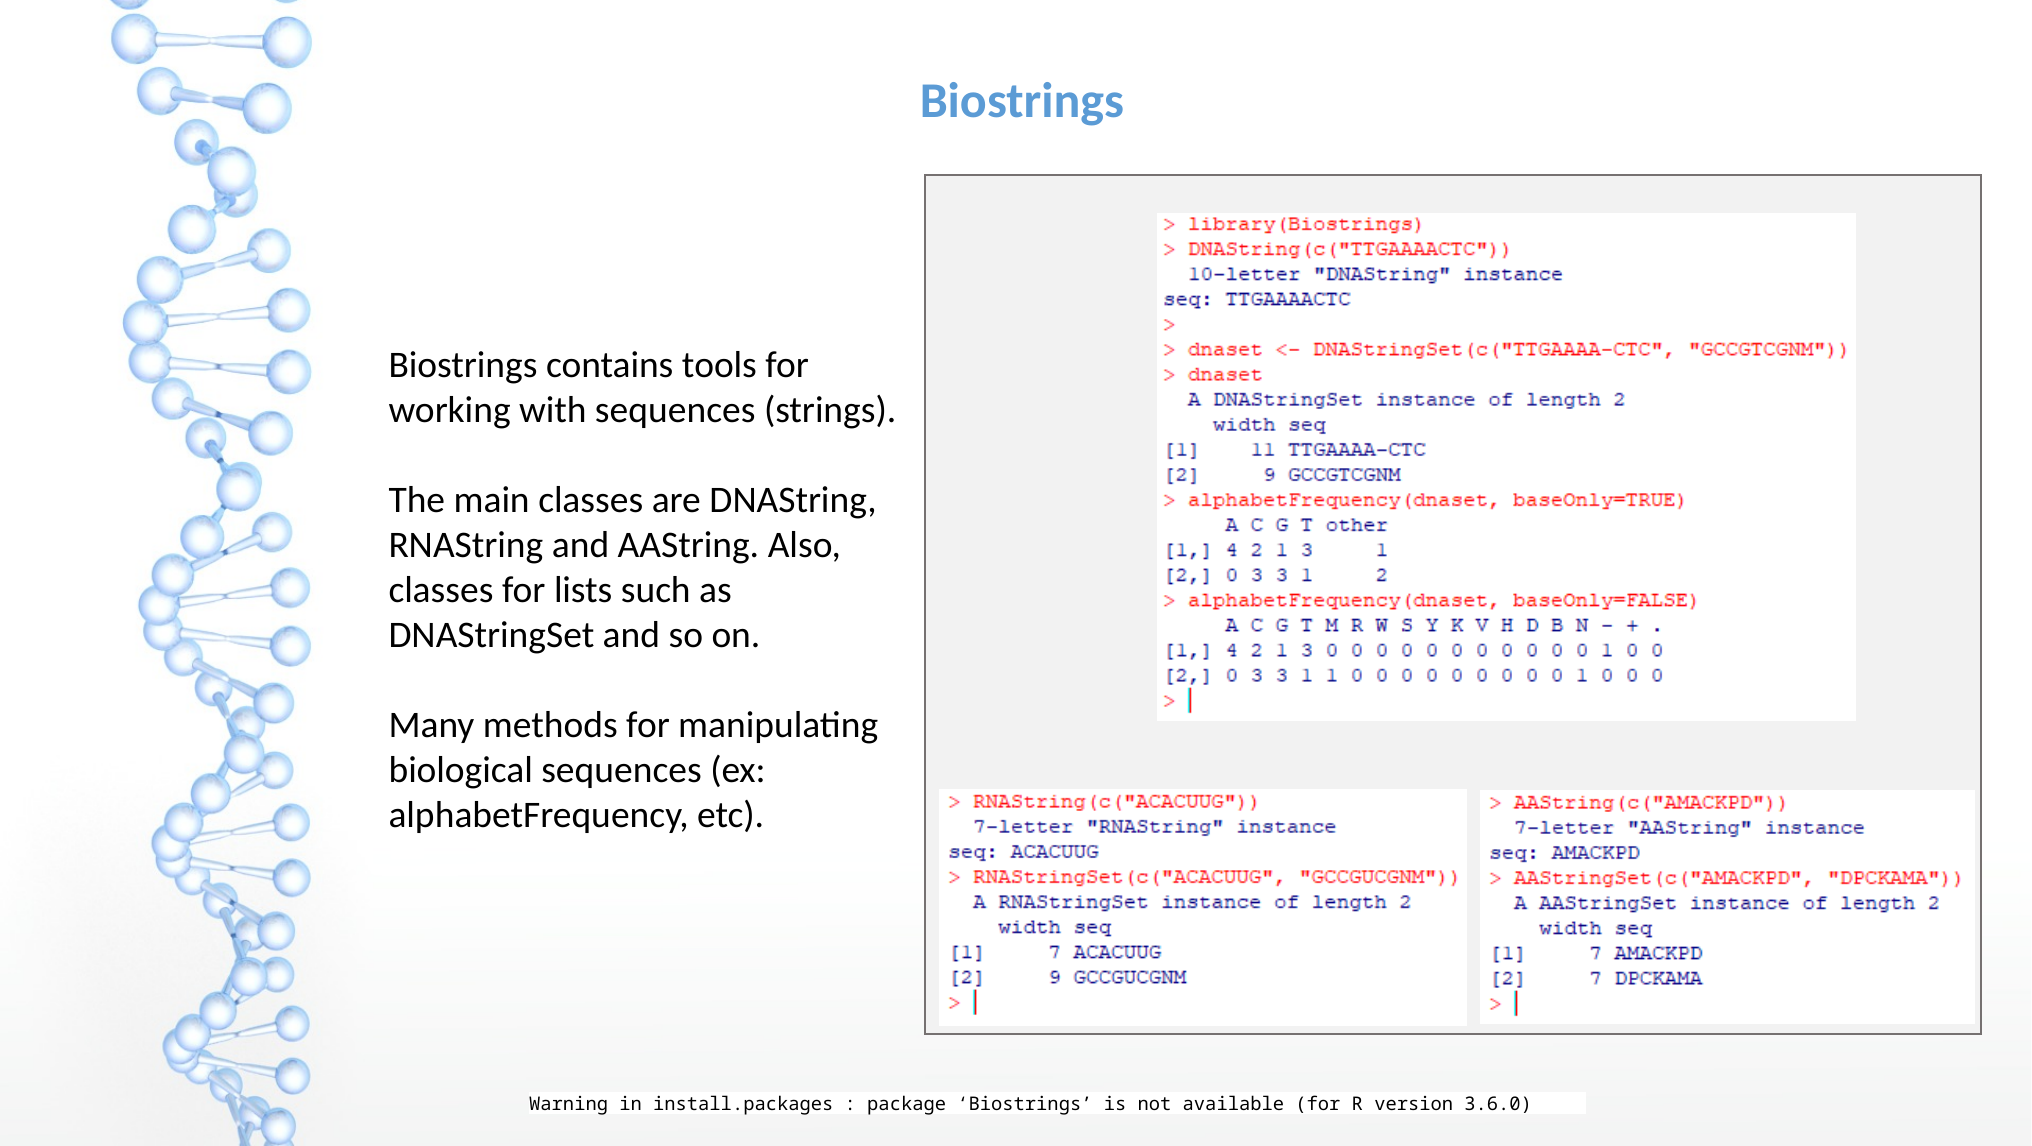

Biostrings
Biostrings contains tools for working with sequences (strings).
The main classes are DNAString, RNAString and AAString. Also, classes for lists such as DNAStringSet and so on.
Many methods for manipulating biological sequences (ex: alphabetFrequency, etc).
Warning in install.packages : package ‘Biostrings’ is not available (for R version 3.6.0)